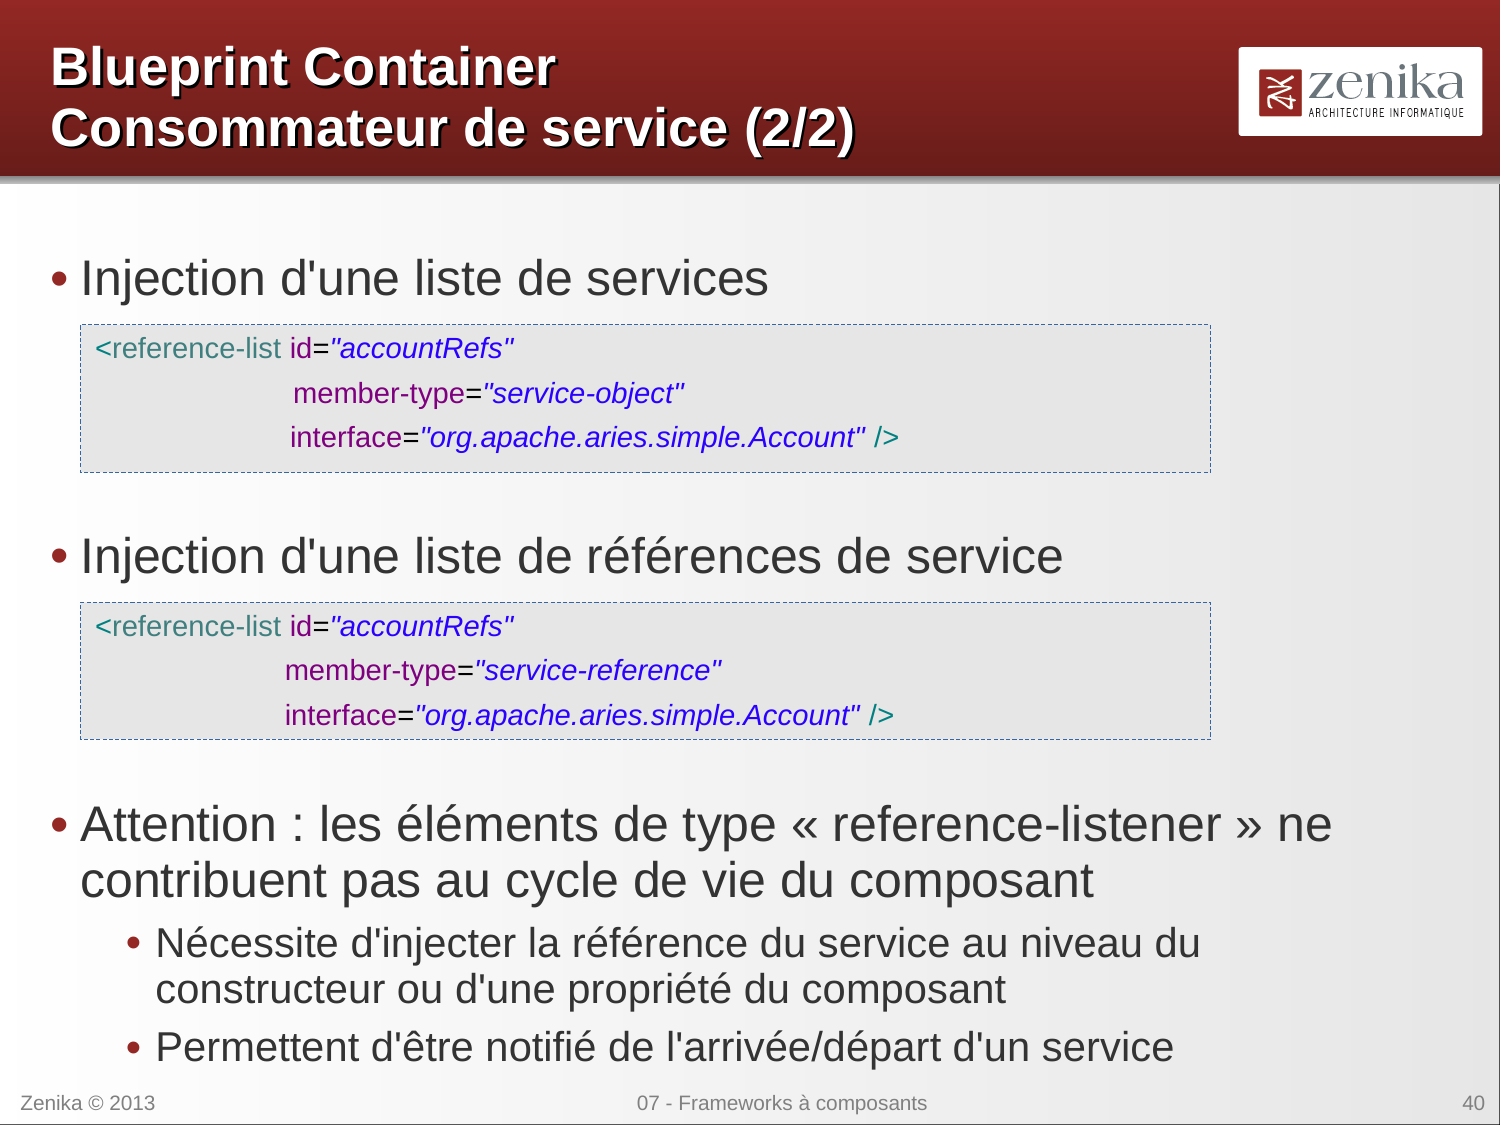

# Blueprint Container Consommateur de service (2/2)
Injection d'une liste de services
Injection d'une liste de références de service
Attention : les éléments de type « reference-listener » ne contribuent pas au cycle de vie du composant
Nécessite d'injecter la référence du service au niveau du constructeur ou d'une propriété du composant
Permettent d'être notifié de l'arrivée/départ d'un service
<reference-list id="accountRefs"
 member-type="service-object"
 		 interface="org.apache.aries.simple.Account" />
<reference-list id="accountRefs"
 member-type="service-reference"
 interface="org.apache.aries.simple.Account" />